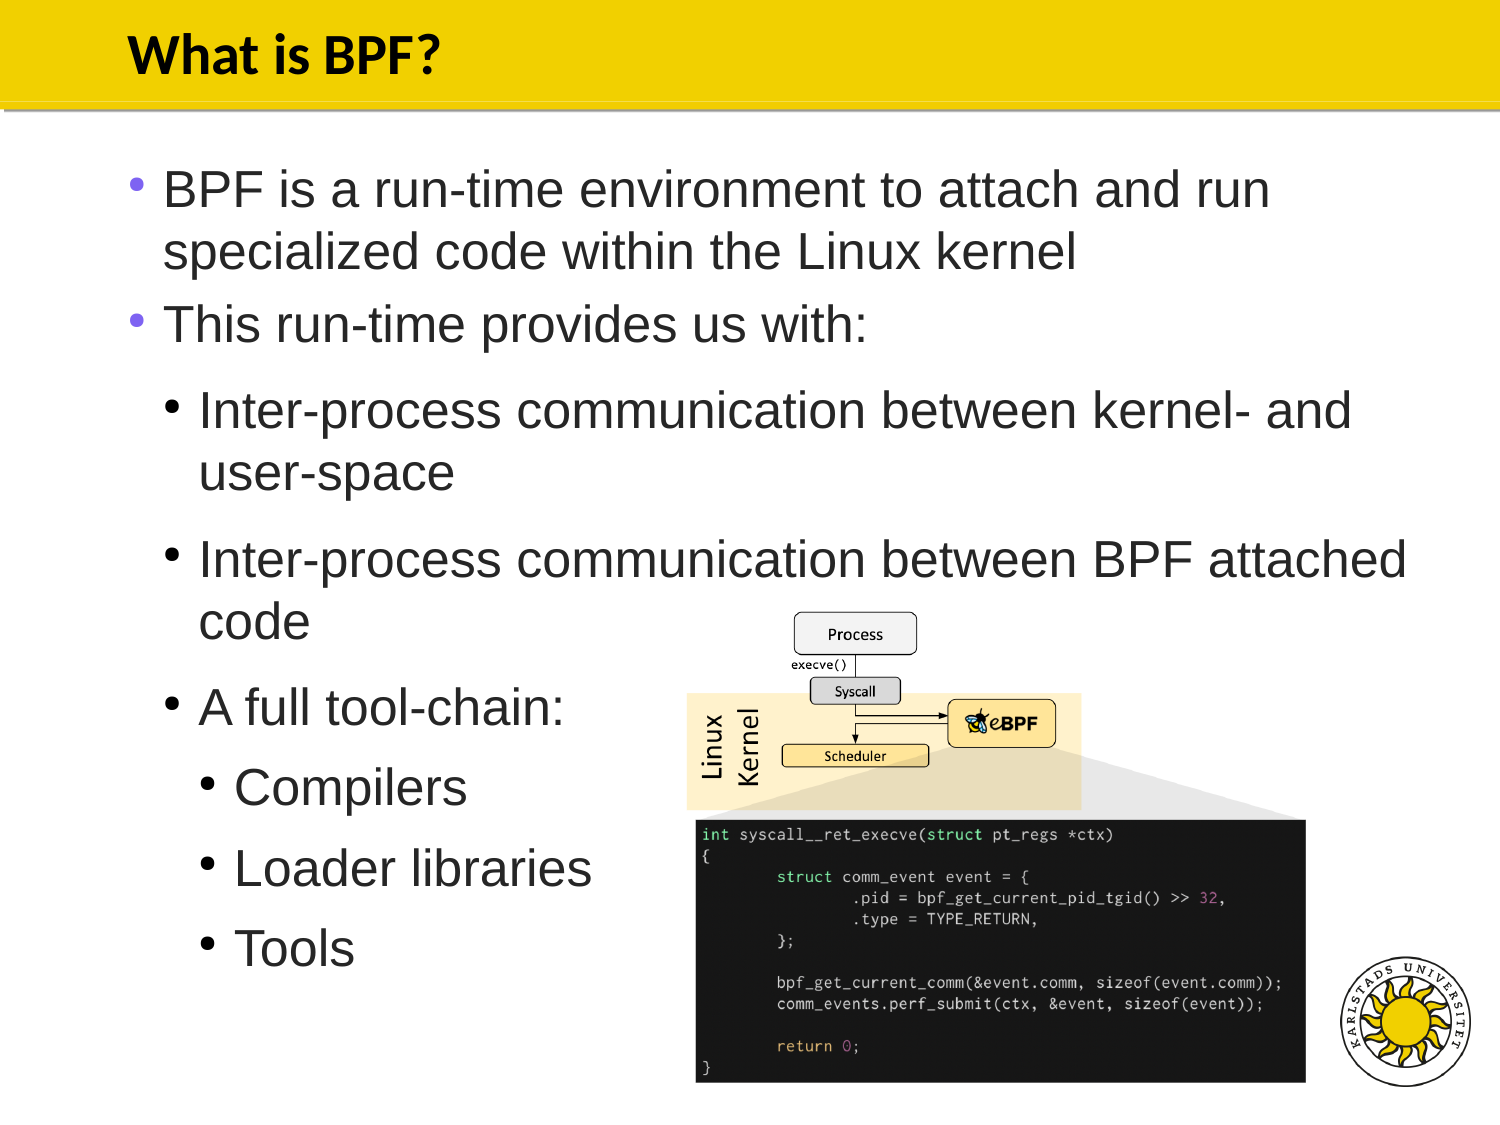

# What is BPF?
BPF is a run-time environment to attach and run specialized code within the Linux kernel
This run-time provides us with:
Inter-process communication between kernel- and user-space
Inter-process communication between BPF attached code
A full tool-chain:
Compilers
Loader libraries
Tools